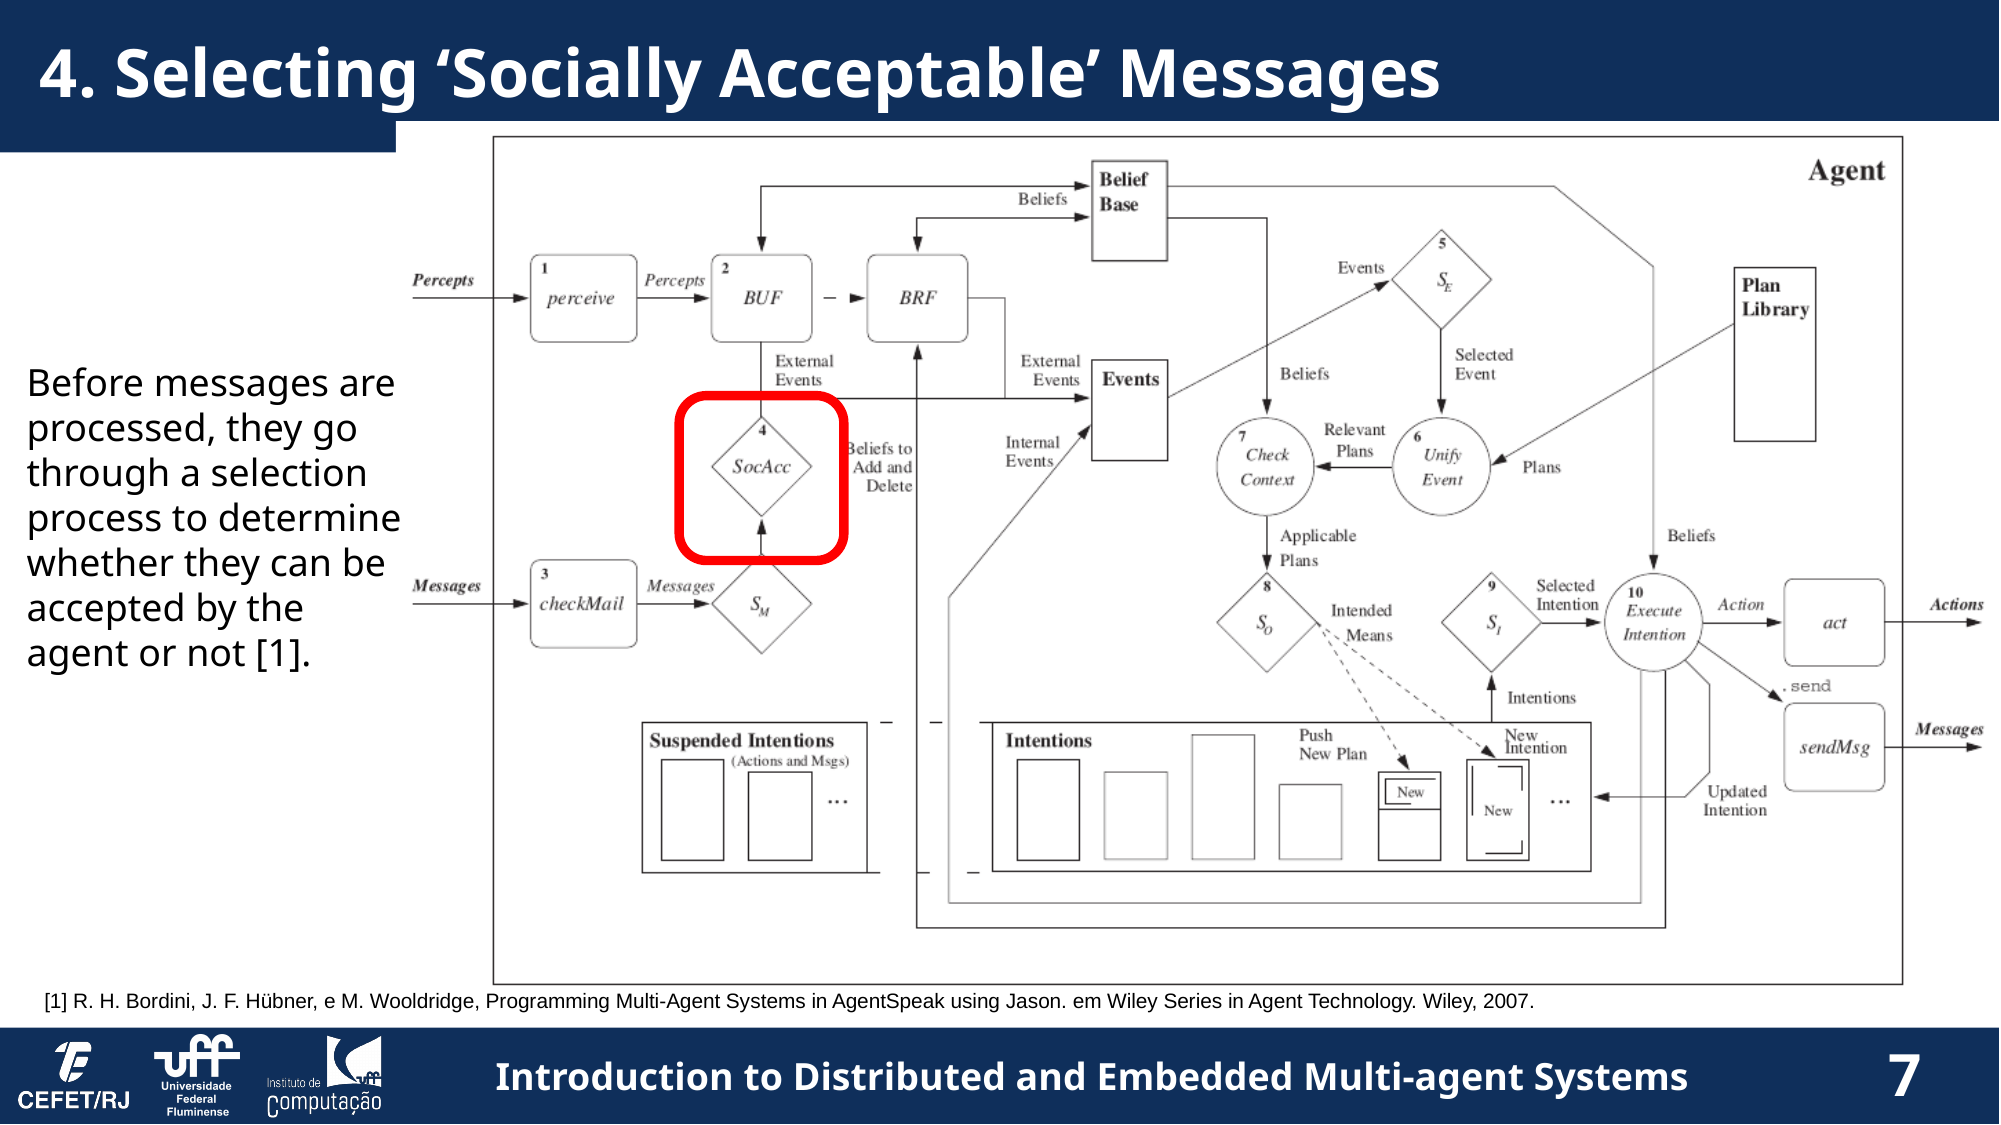

4. Selecting ‘Socially Acceptable’ Messages
Before messages are processed, they go through a selection process to determine whether they can be accepted by the agent or not [1].
[1] R. H. Bordini, J. F. Hübner, e M. Wooldridge, Programming Multi-Agent Systems in AgentSpeak using Jason. em Wiley Series in Agent Technology. Wiley, 2007.